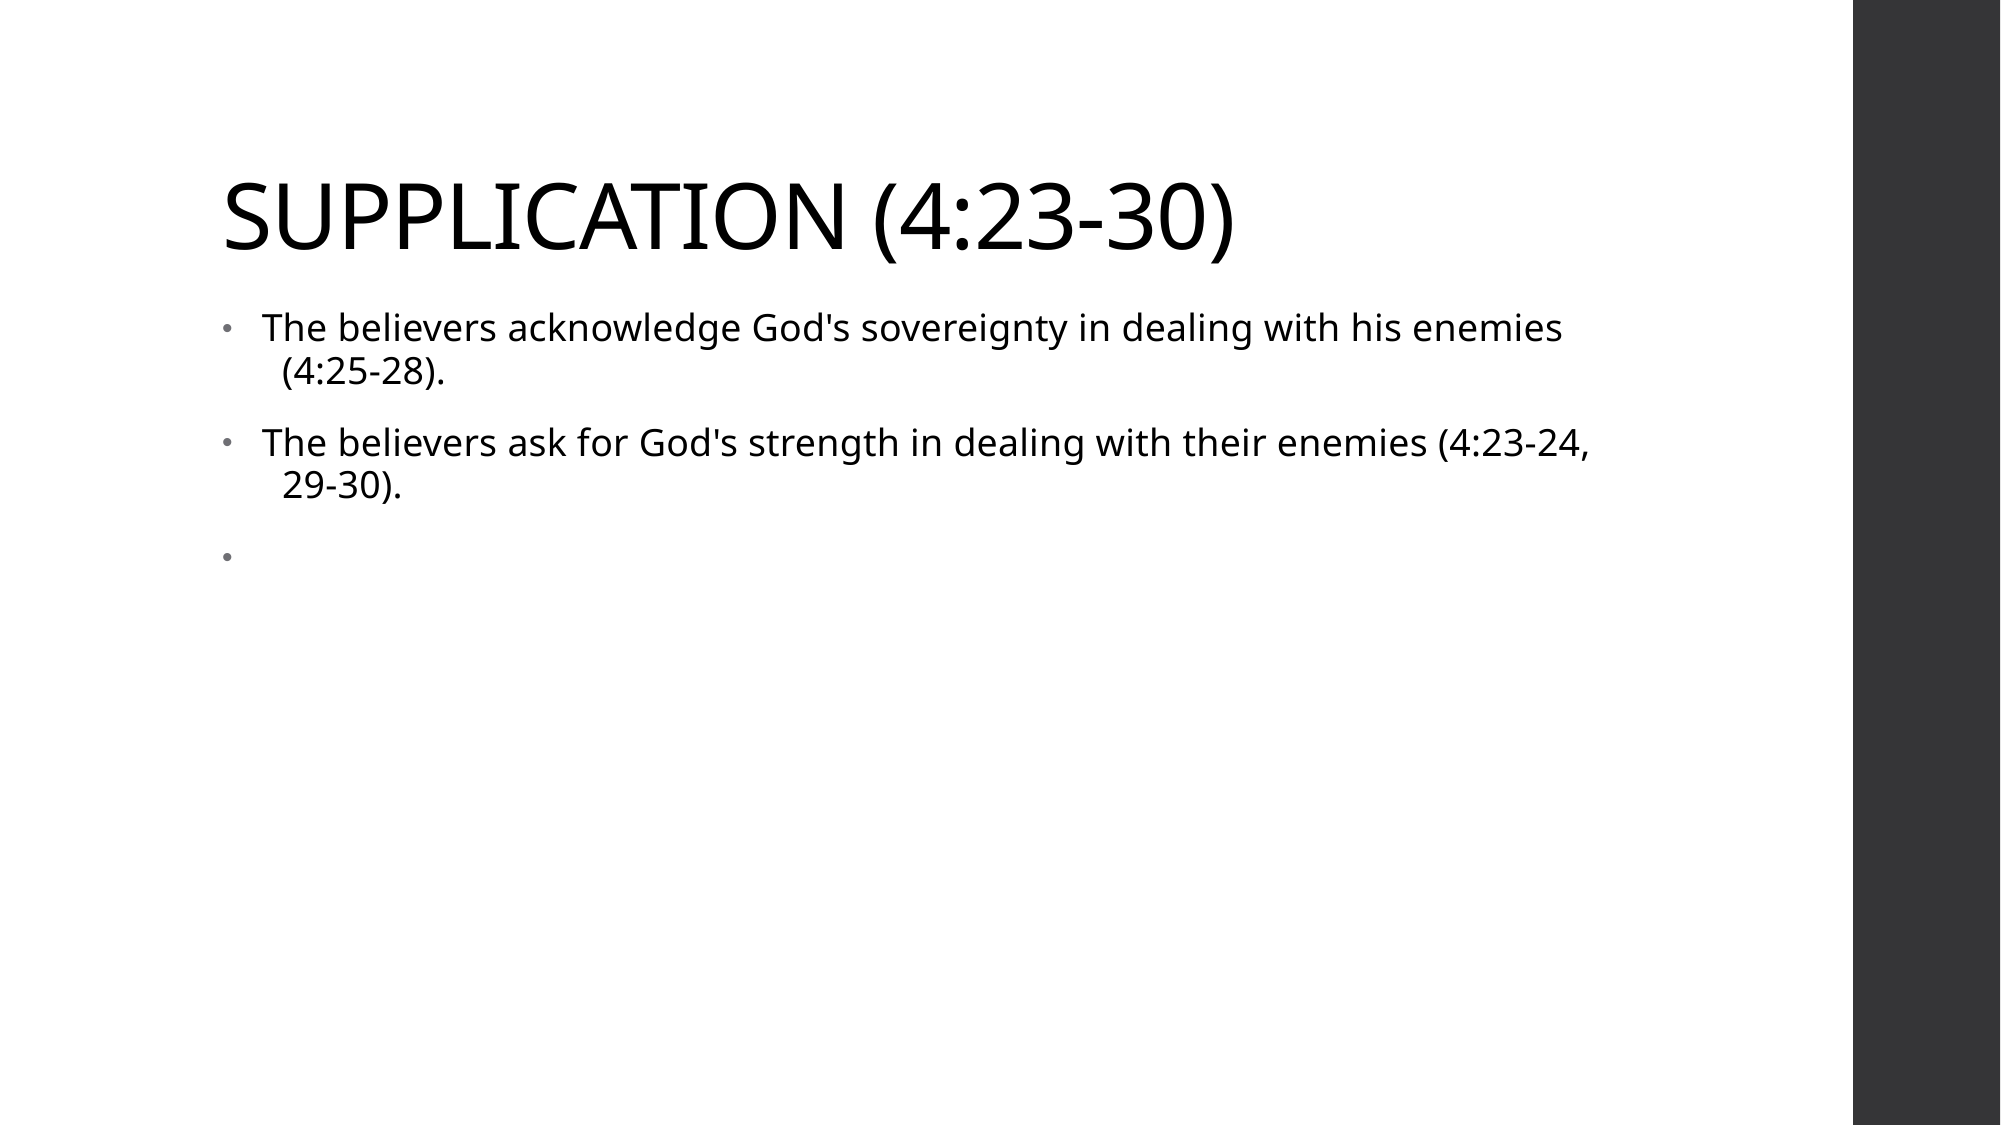

# SUPPLICATION (4:23-30)
 The believers acknowledge God's sovereignty in dealing with his enemies (4:25-28).
 The believers ask for God's strength in dealing with their enemies (4:23-24, 29-30).